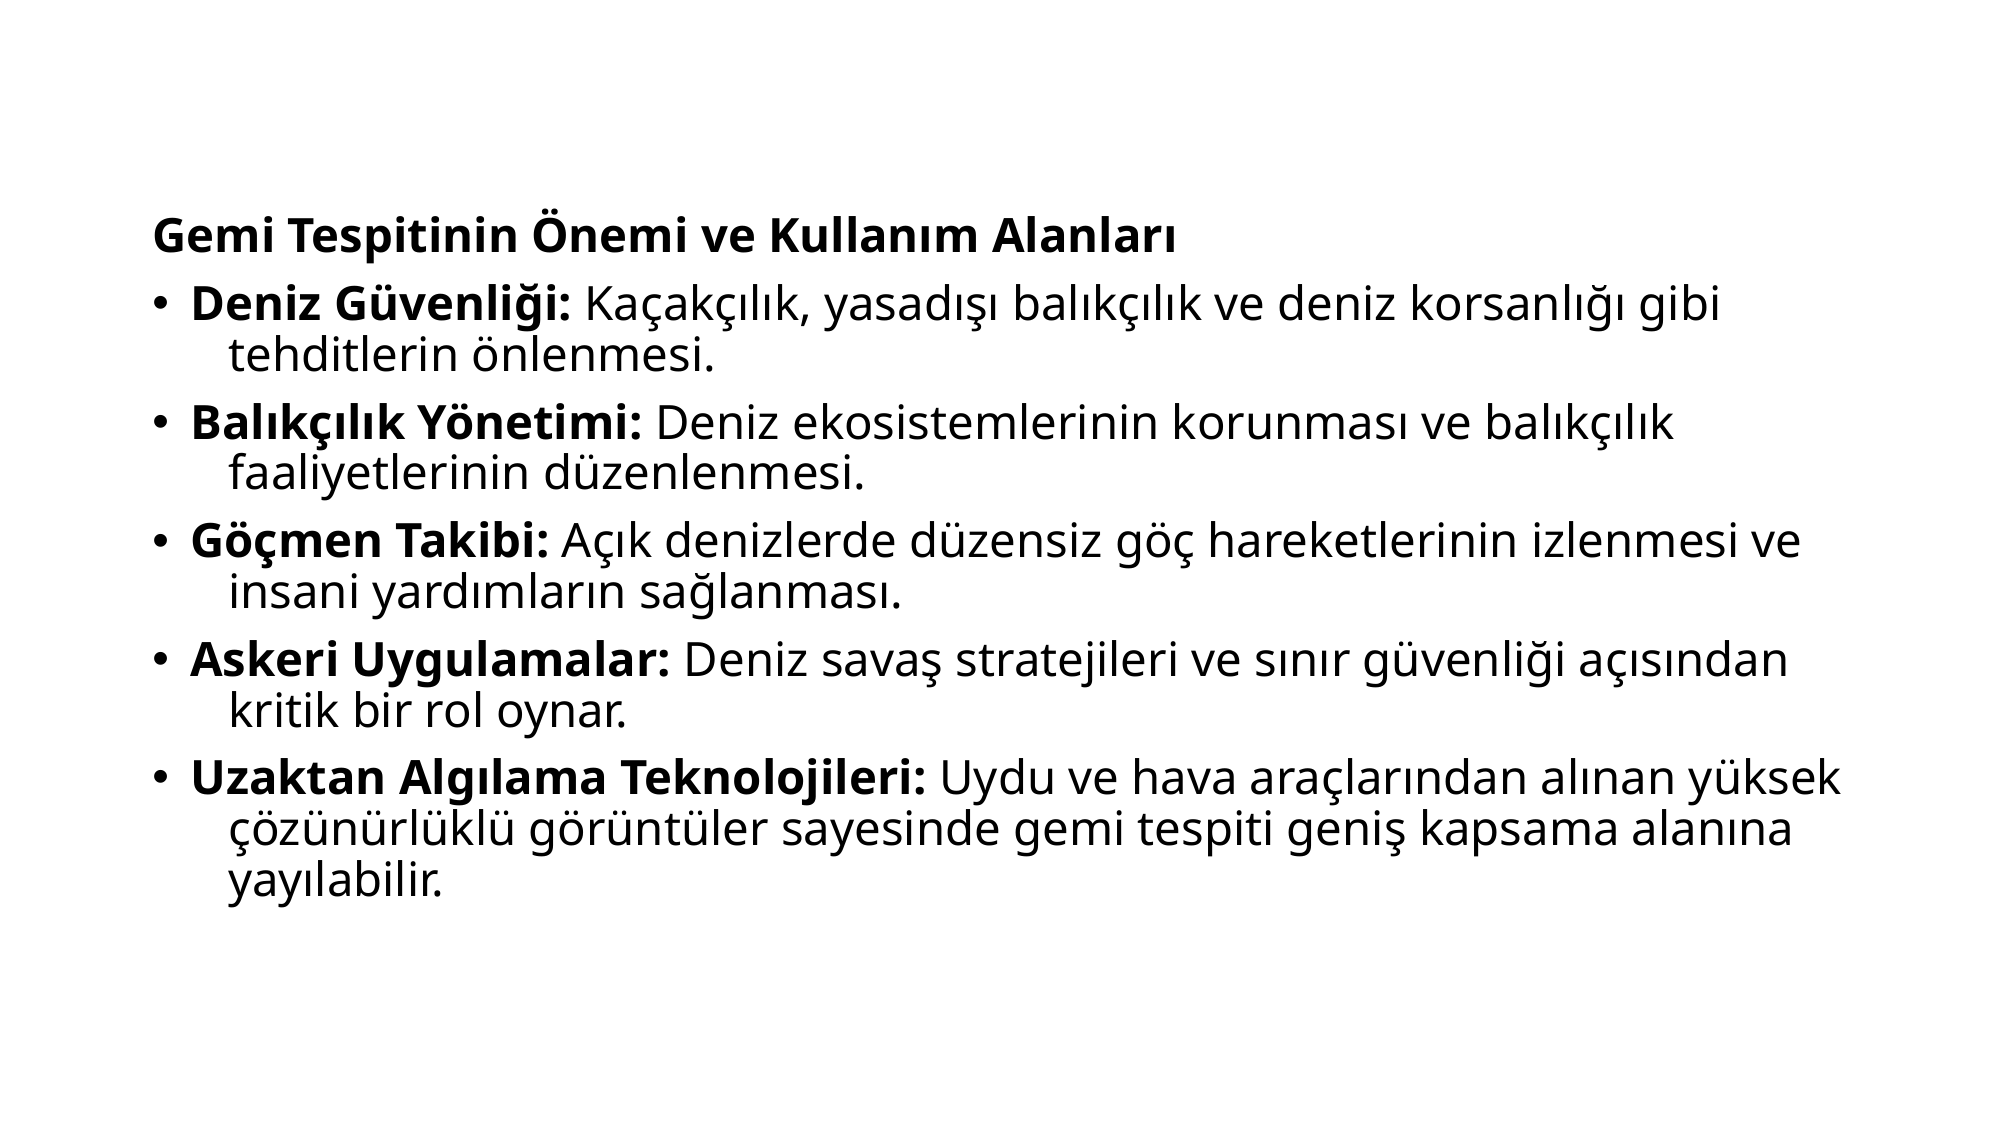

# Gemi Tespitinin Önemi ve Kullanım Alanları
Deniz Güvenliği: Kaçakçılık, yasadışı balıkçılık ve deniz korsanlığı gibi tehditlerin önlenmesi.
Balıkçılık Yönetimi: Deniz ekosistemlerinin korunması ve balıkçılık faaliyetlerinin düzenlenmesi.
Göçmen Takibi: Açık denizlerde düzensiz göç hareketlerinin izlenmesi ve insani yardımların sağlanması.
Askeri Uygulamalar: Deniz savaş stratejileri ve sınır güvenliği açısından kritik bir rol oynar.
Uzaktan Algılama Teknolojileri: Uydu ve hava araçlarından alınan yüksek çözünürlüklü görüntüler sayesinde gemi tespiti geniş kapsama alanına yayılabilir.